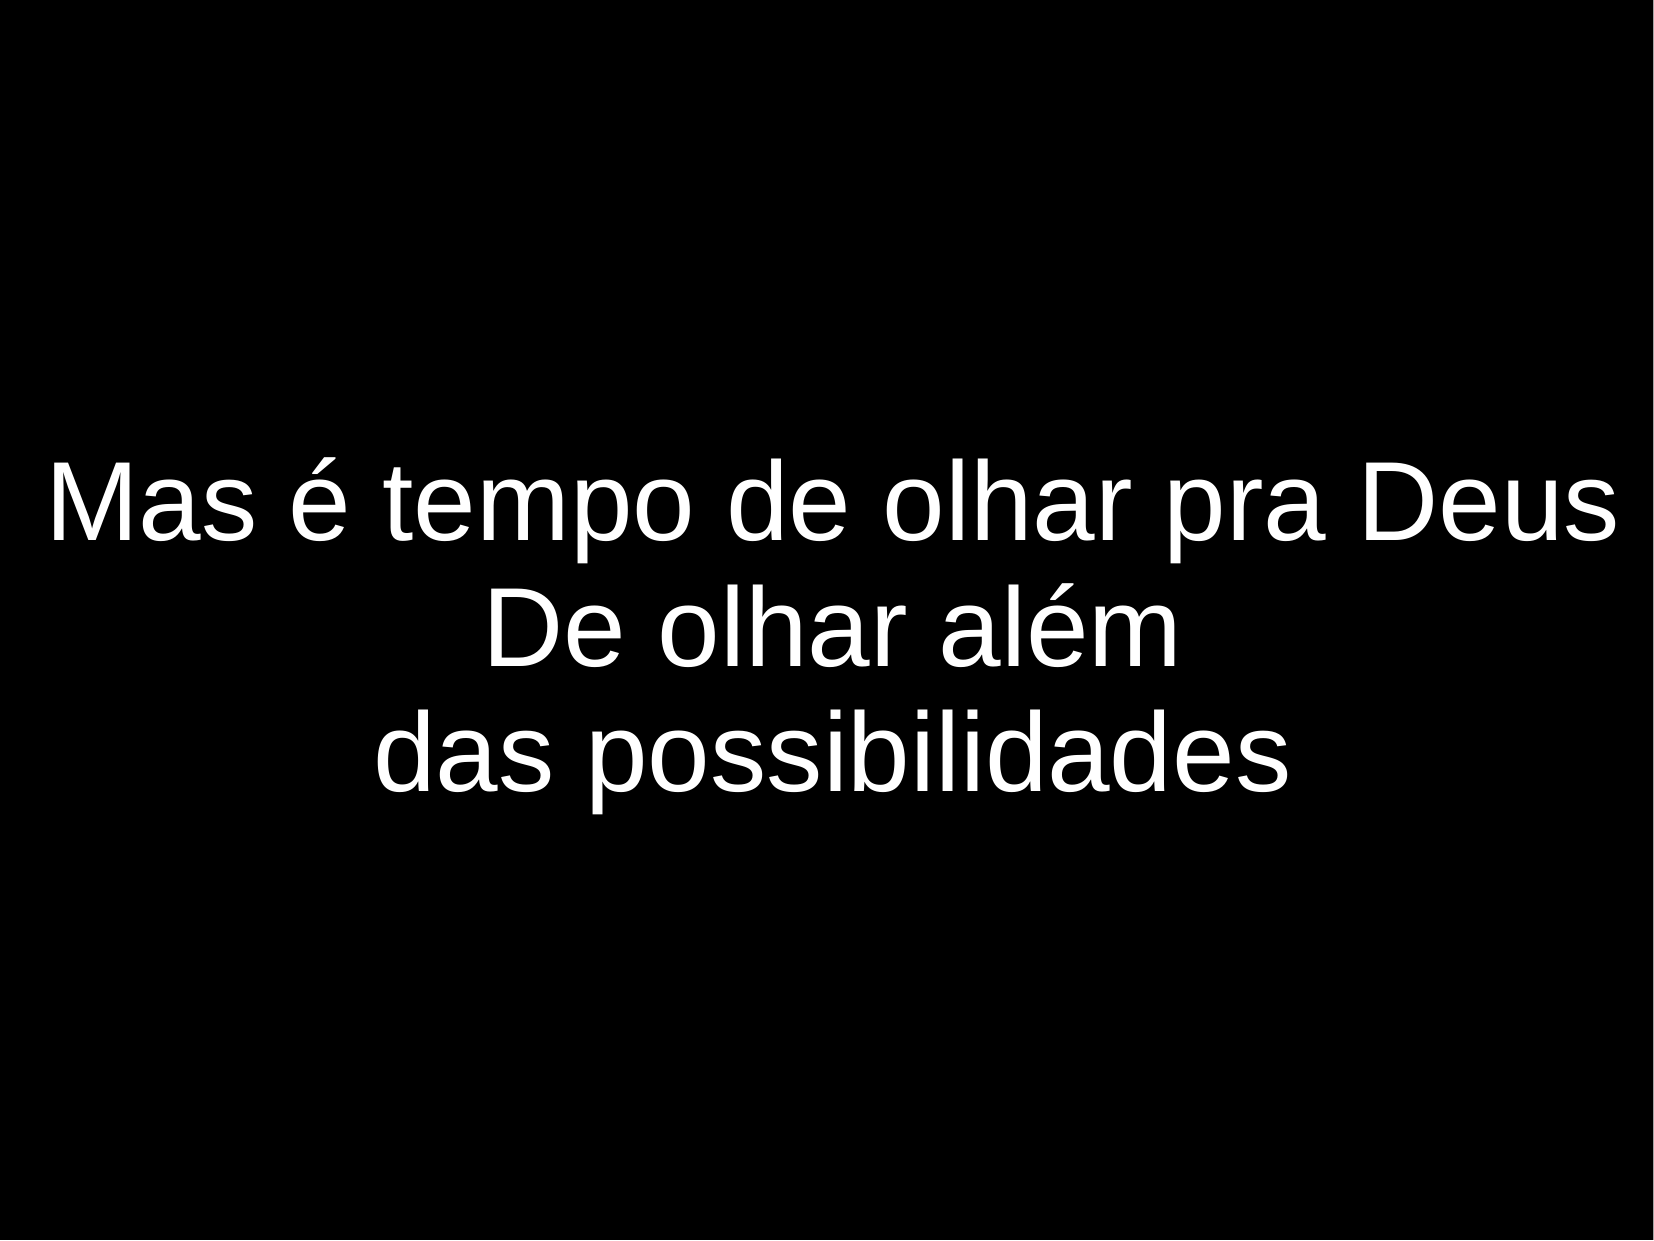

# Mas é tempo de olhar pra Deus De olhar além
das possibilidades